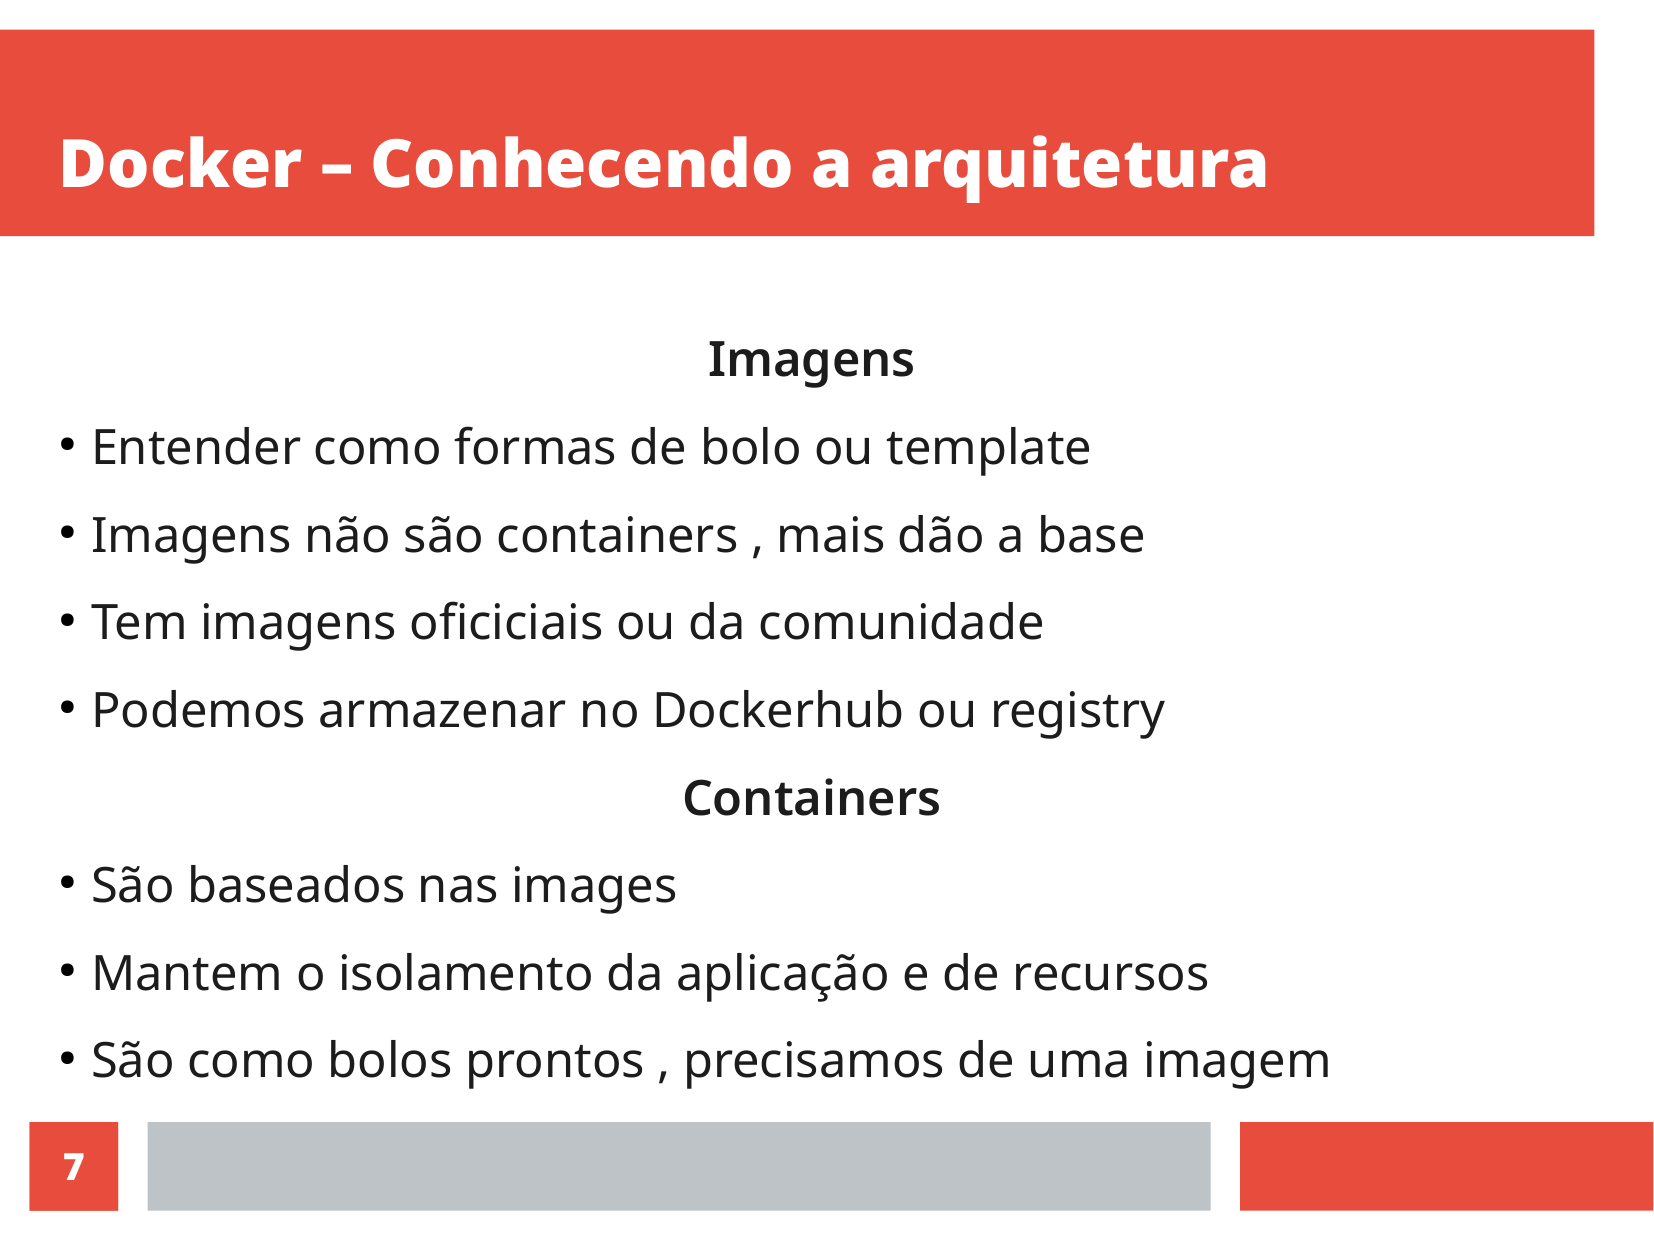

# Docker – Conhecendo a arquitetura
Imagens
Entender como formas de bolo ou template
Imagens não são containers , mais dão a base
Tem imagens oficiciais ou da comunidade
Podemos armazenar no Dockerhub ou registry
Containers
São baseados nas images
Mantem o isolamento da aplicação e de recursos
São como bolos prontos , precisamos de uma imagem
7